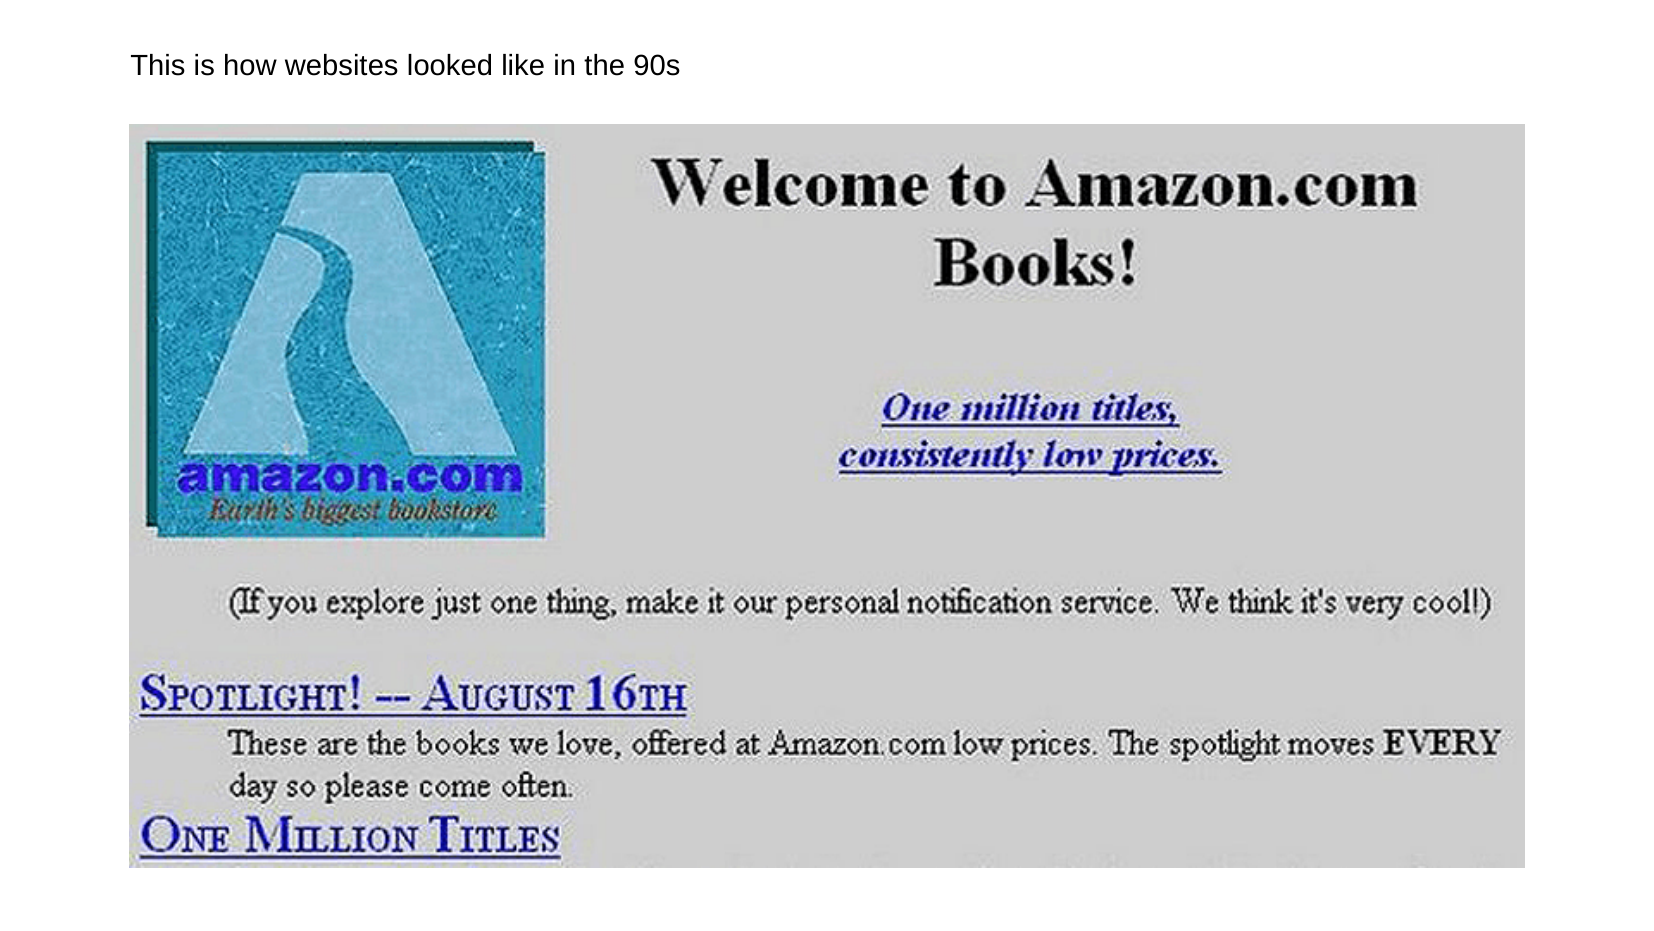

This is how websites looked like in the 90s